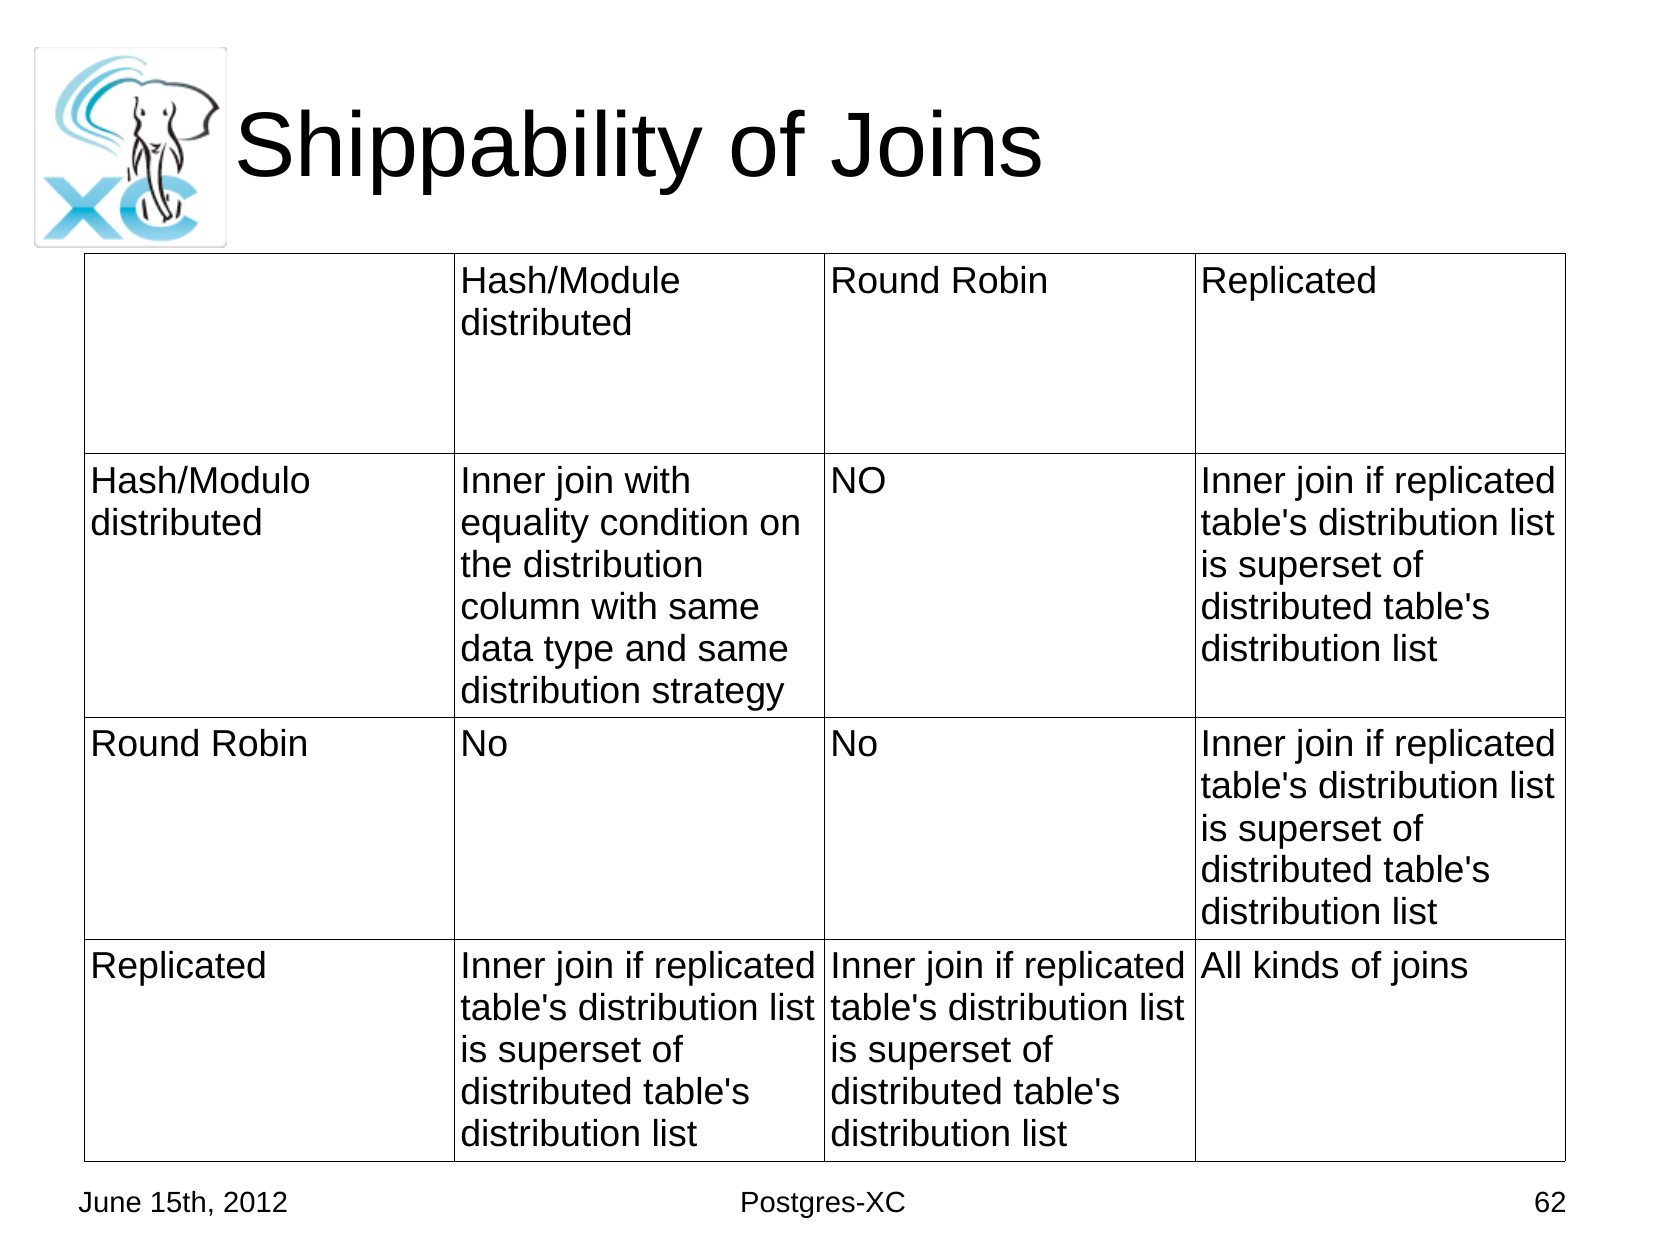

# Shippability of Joins
| | Hash/Module distributed | Round Robin | Replicated |
| --- | --- | --- | --- |
| Hash/Modulo distributed | Inner join with equality condition on the distribution column with same data type and same distribution strategy | NO | Inner join if replicated table's distribution list is superset of distributed table's distribution list |
| Round Robin | No | No | Inner join if replicated table's distribution list is superset of distributed table's distribution list |
| Replicated | Inner join if replicated table's distribution list is superset of distributed table's distribution list | Inner join if replicated table's distribution list is superset of distributed table's distribution list | All kinds of joins |
62